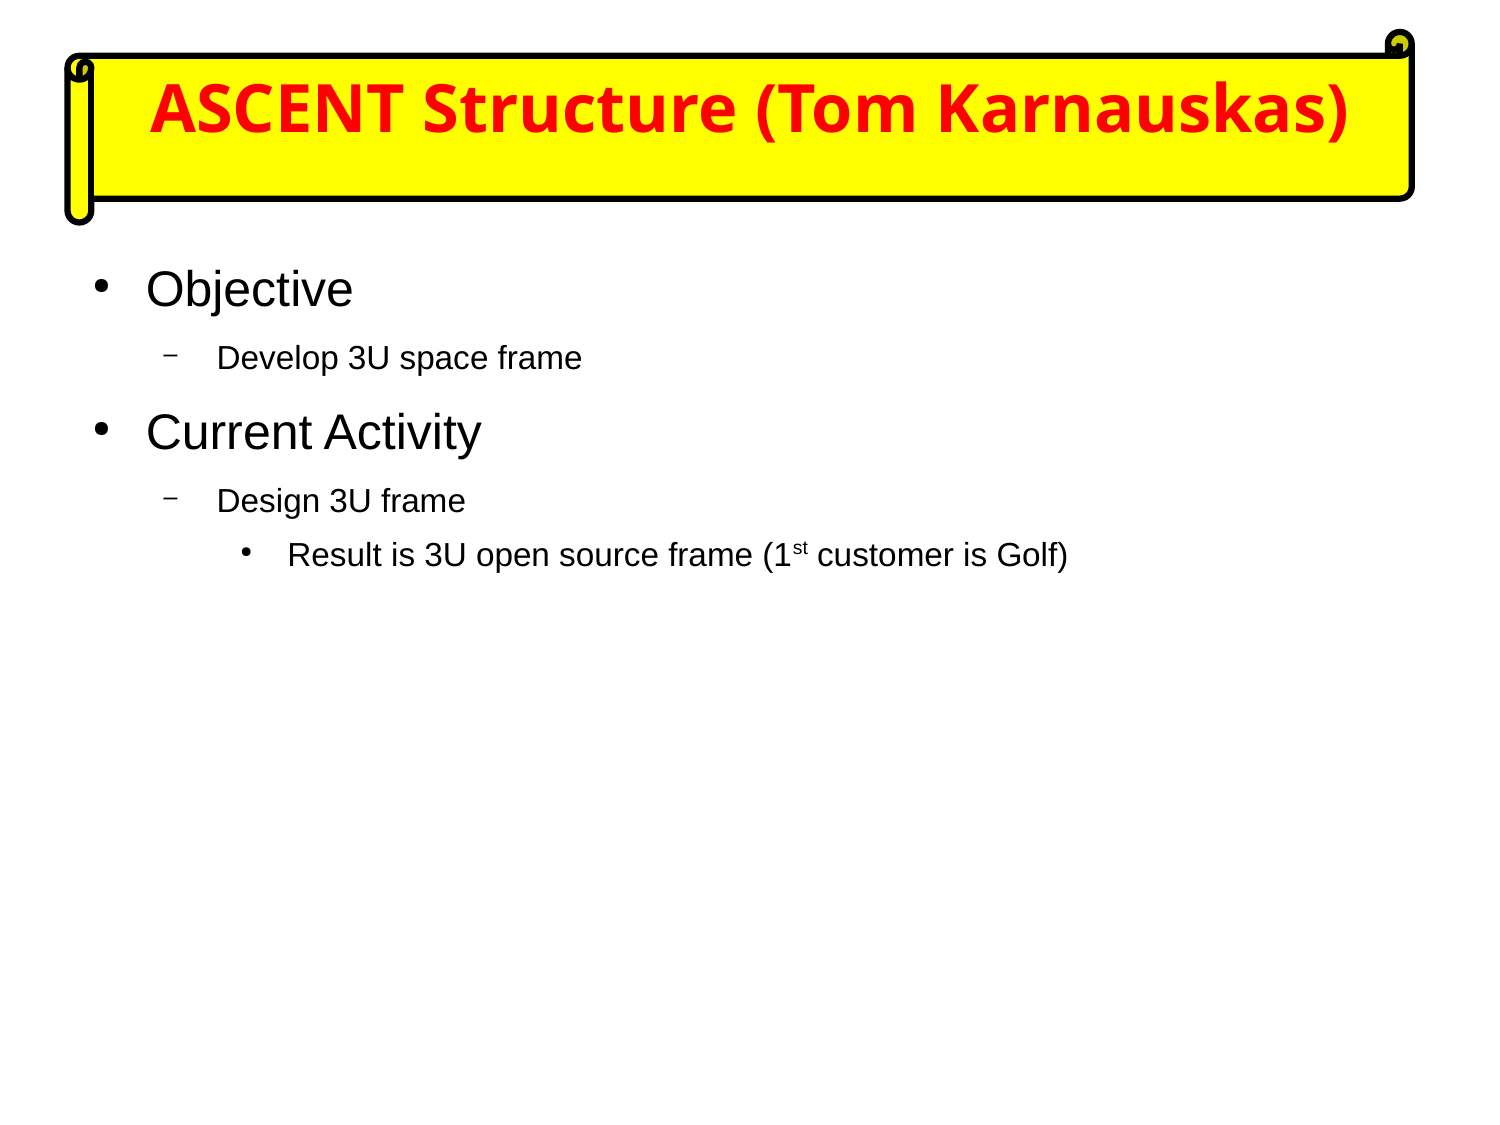

ASCENT Structure (Tom Karnauskas)
# Objective
Develop 3U space frame
Current Activity
Design 3U frame
Result is 3U open source frame (1st customer is Golf)